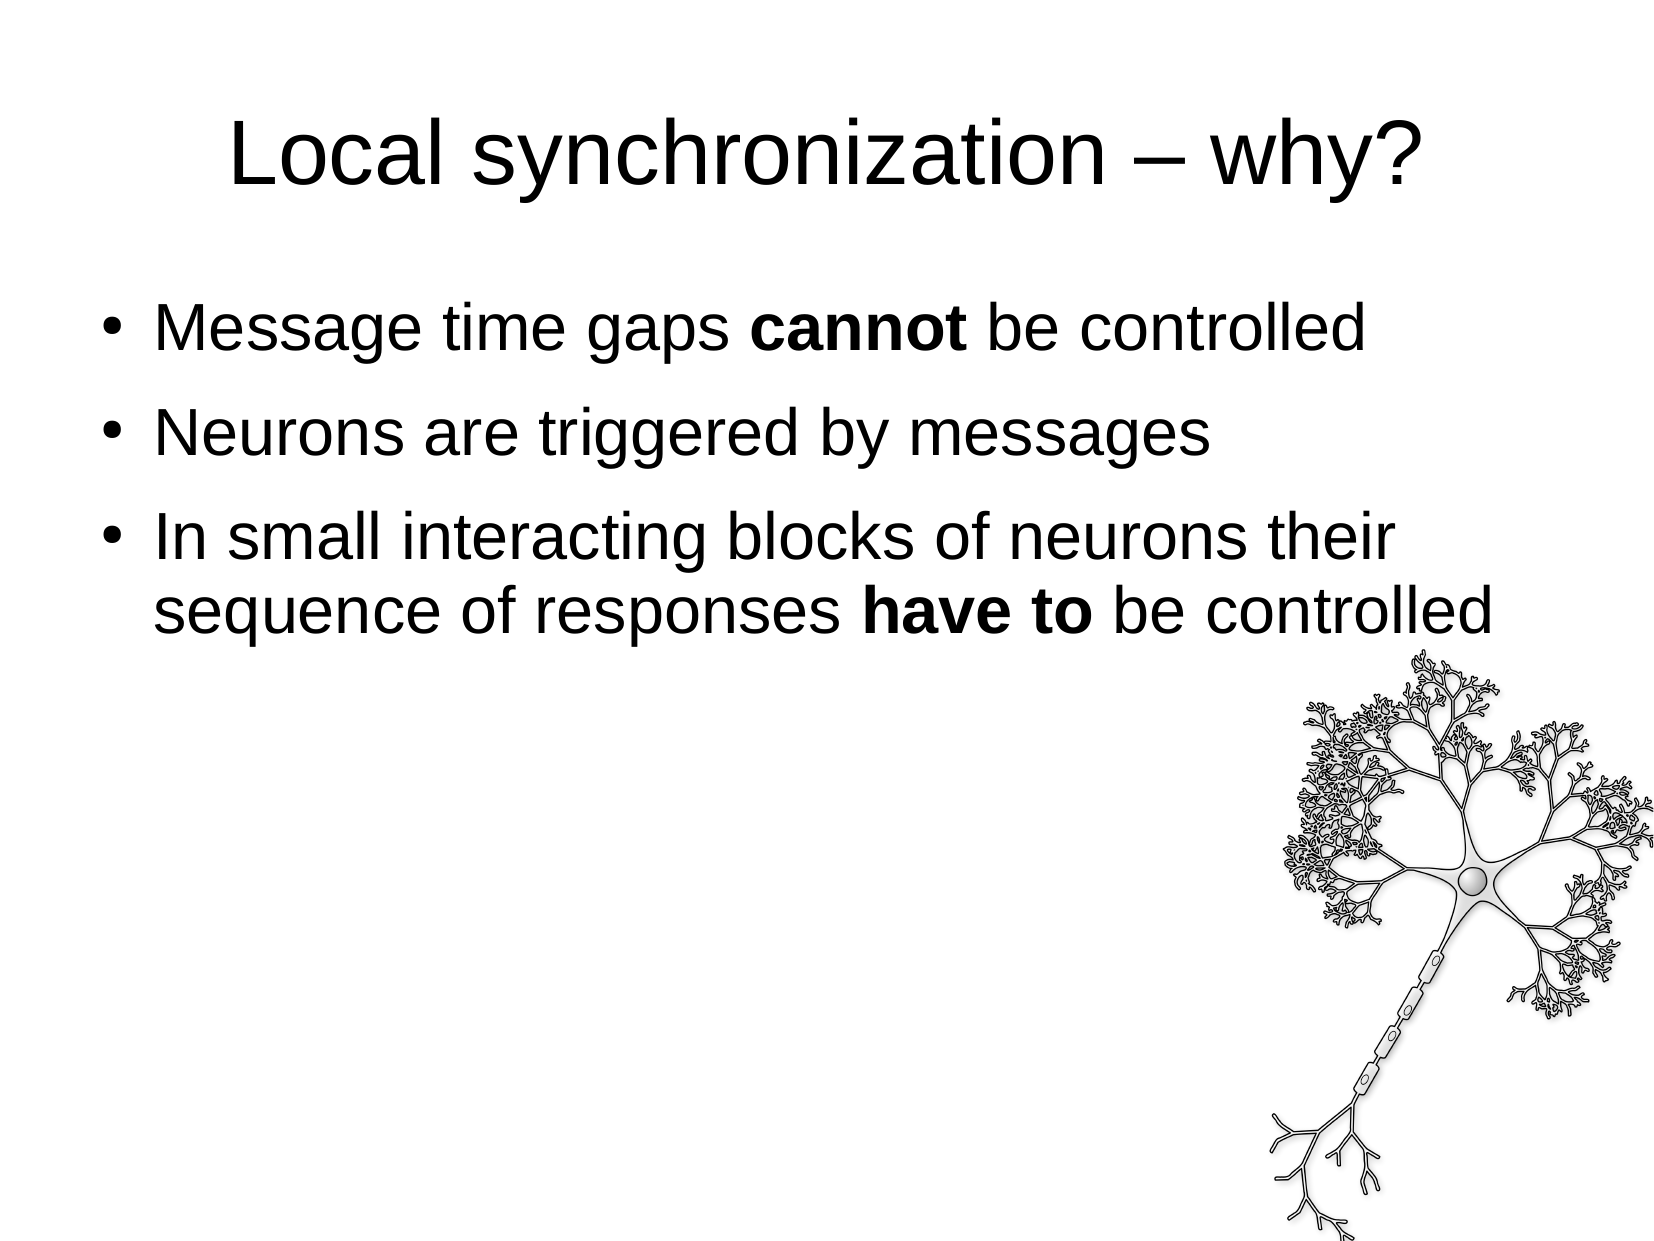

# Local synchronization – why?
Message time gaps cannot be controlled
Neurons are triggered by messages
In small interacting blocks of neurons their sequence of responses have to be controlled